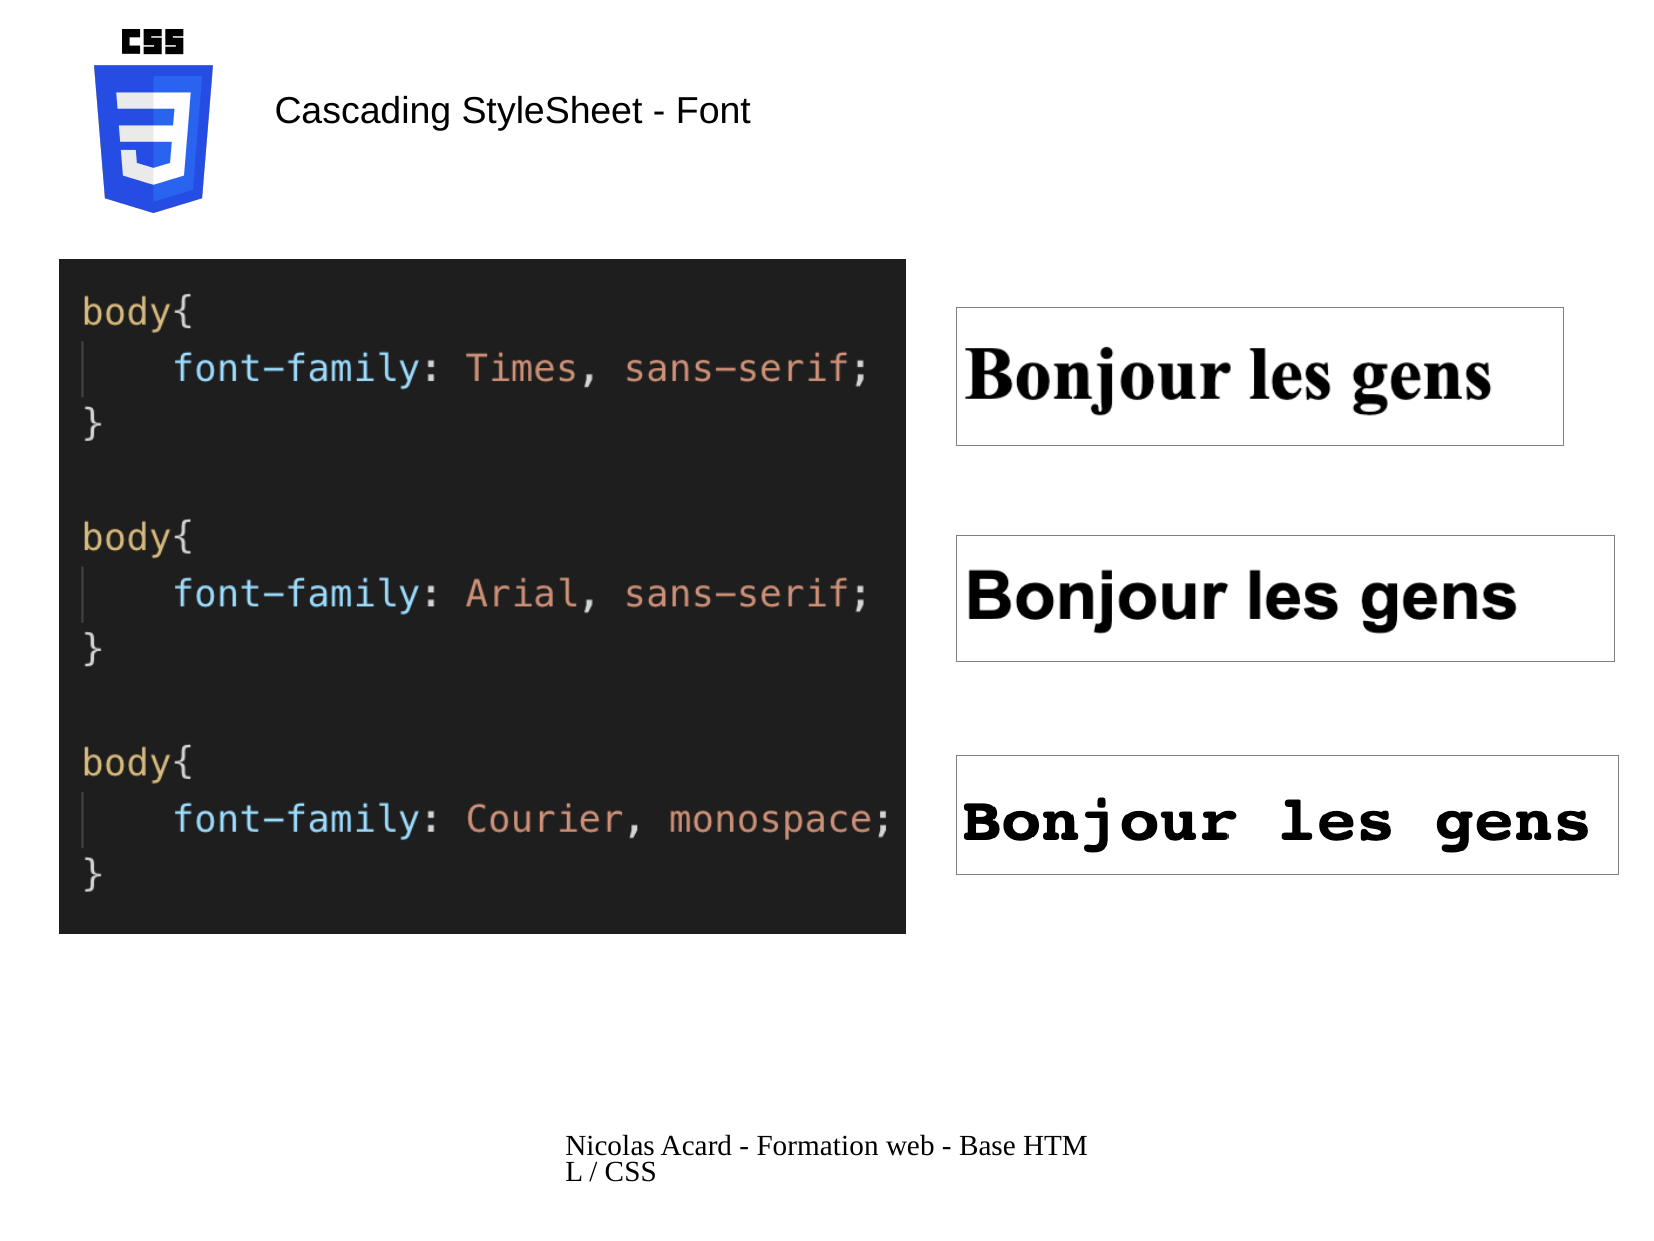

Cascading StyleSheet - Font
Nicolas Acard - Formation web - Base HTML / CSS